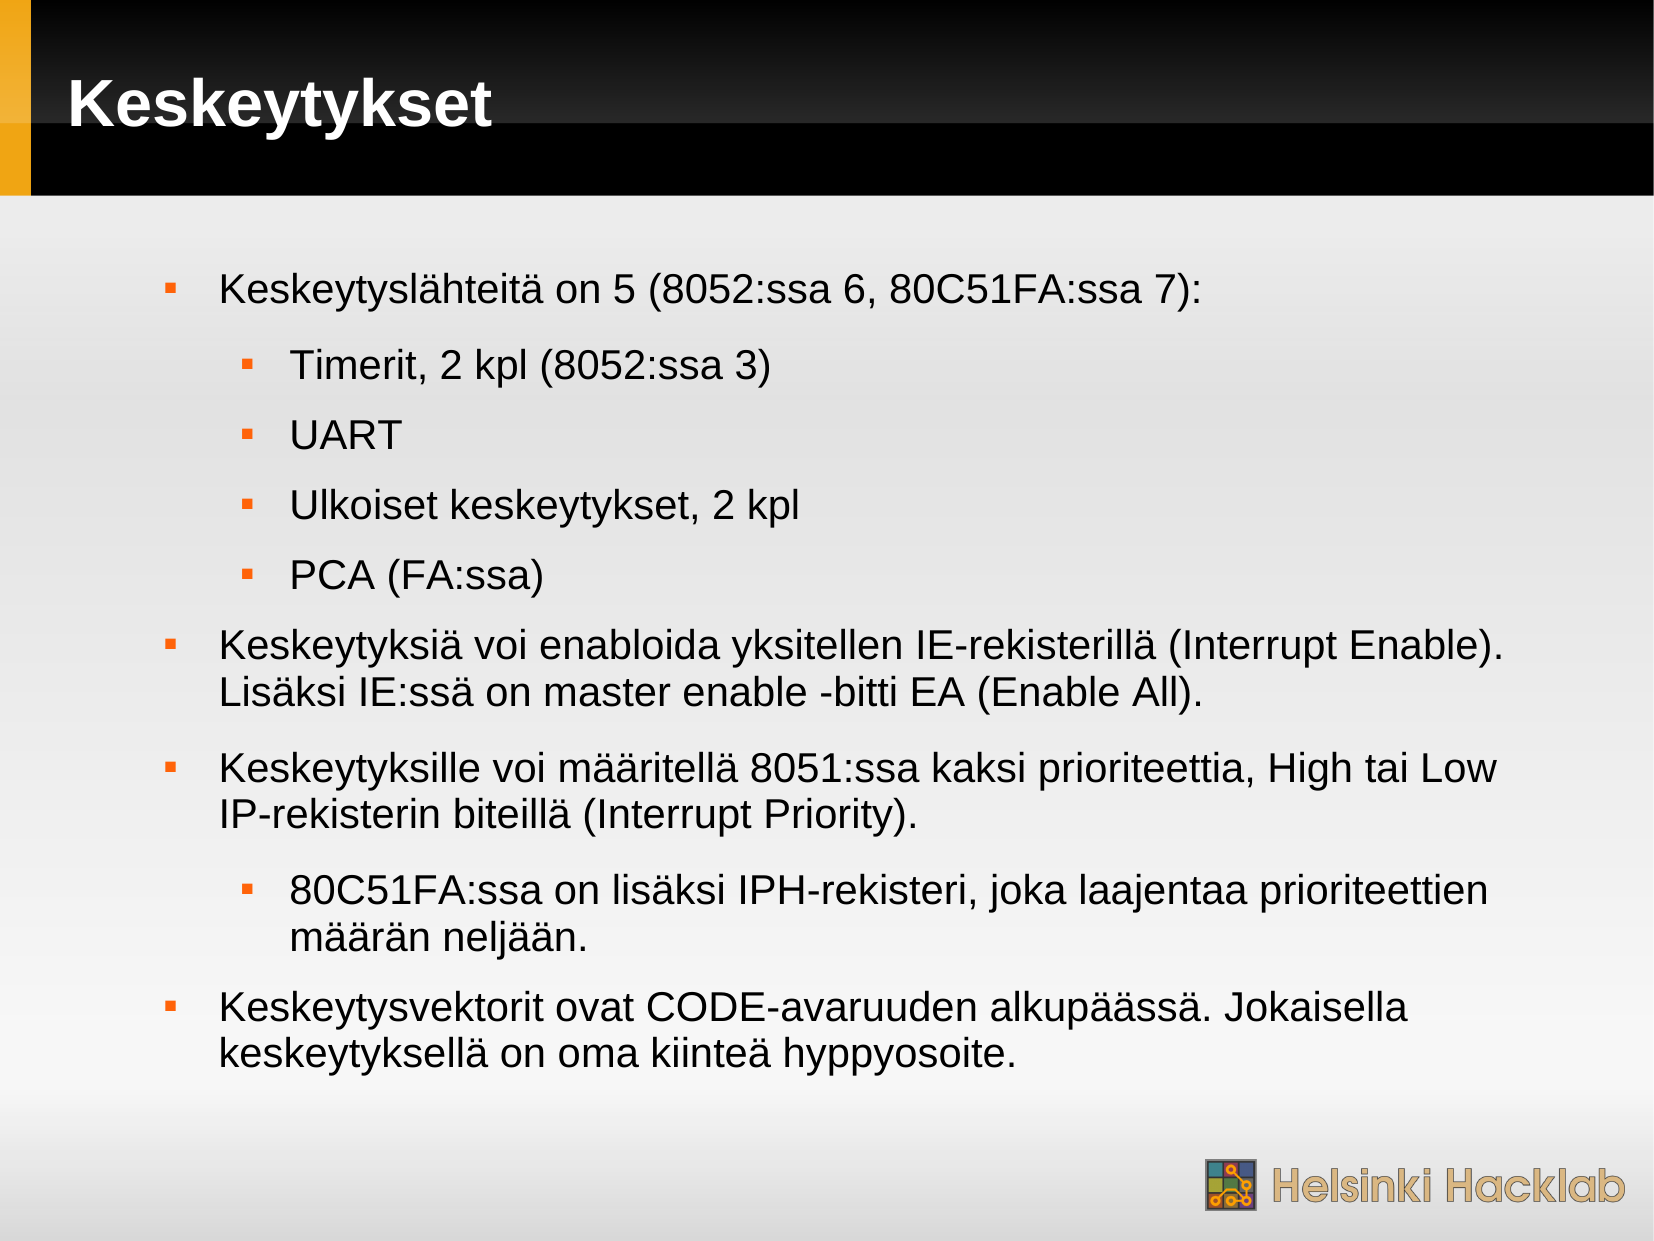

# Keskeytykset
Keskeytyslähteitä on 5 (8052:ssa 6, 80C51FA:ssa 7):
Timerit, 2 kpl (8052:ssa 3)
UART
Ulkoiset keskeytykset, 2 kpl
PCA (FA:ssa)
Keskeytyksiä voi enabloida yksitellen IE-rekisterillä (Interrupt Enable). Lisäksi IE:ssä on master enable -bitti EA (Enable All).
Keskeytyksille voi määritellä 8051:ssa kaksi prioriteettia, High tai Low IP-rekisterin biteillä (Interrupt Priority).
80C51FA:ssa on lisäksi IPH-rekisteri, joka laajentaa prioriteettien määrän neljään.
Keskeytysvektorit ovat CODE-avaruuden alkupäässä. Jokaisella keskeytyksellä on oma kiinteä hyppyosoite.